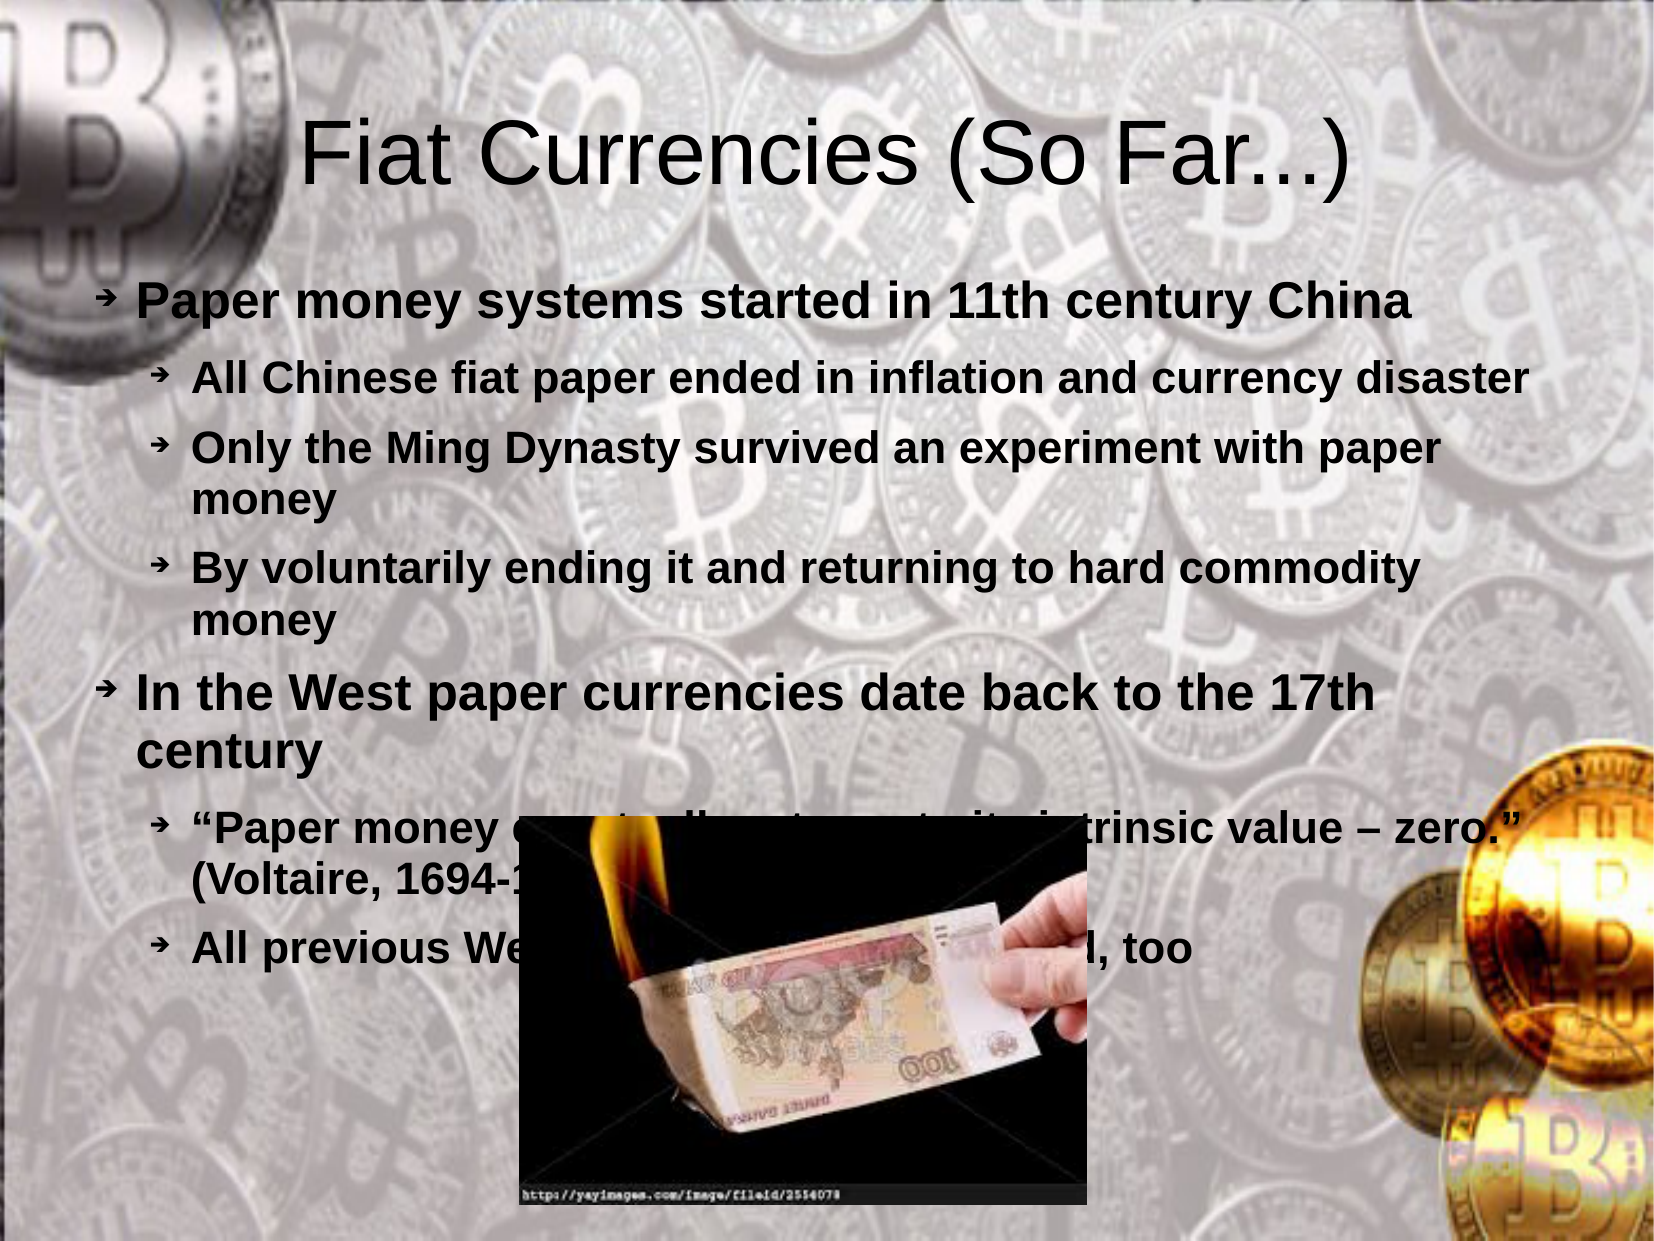

# Fiat Currencies (So Far...)
Paper money systems started in 11th century China
All Chinese fiat paper ended in inflation and currency disaster
Only the Ming Dynasty survived an experiment with paper money
By voluntarily ending it and returning to hard commodity money
In the West paper currencies date back to the 17th century
“Paper money eventually returns to its intrinsic value – zero.” (Voltaire, 1694-1778)
All previous Western fiat currencies failed, too